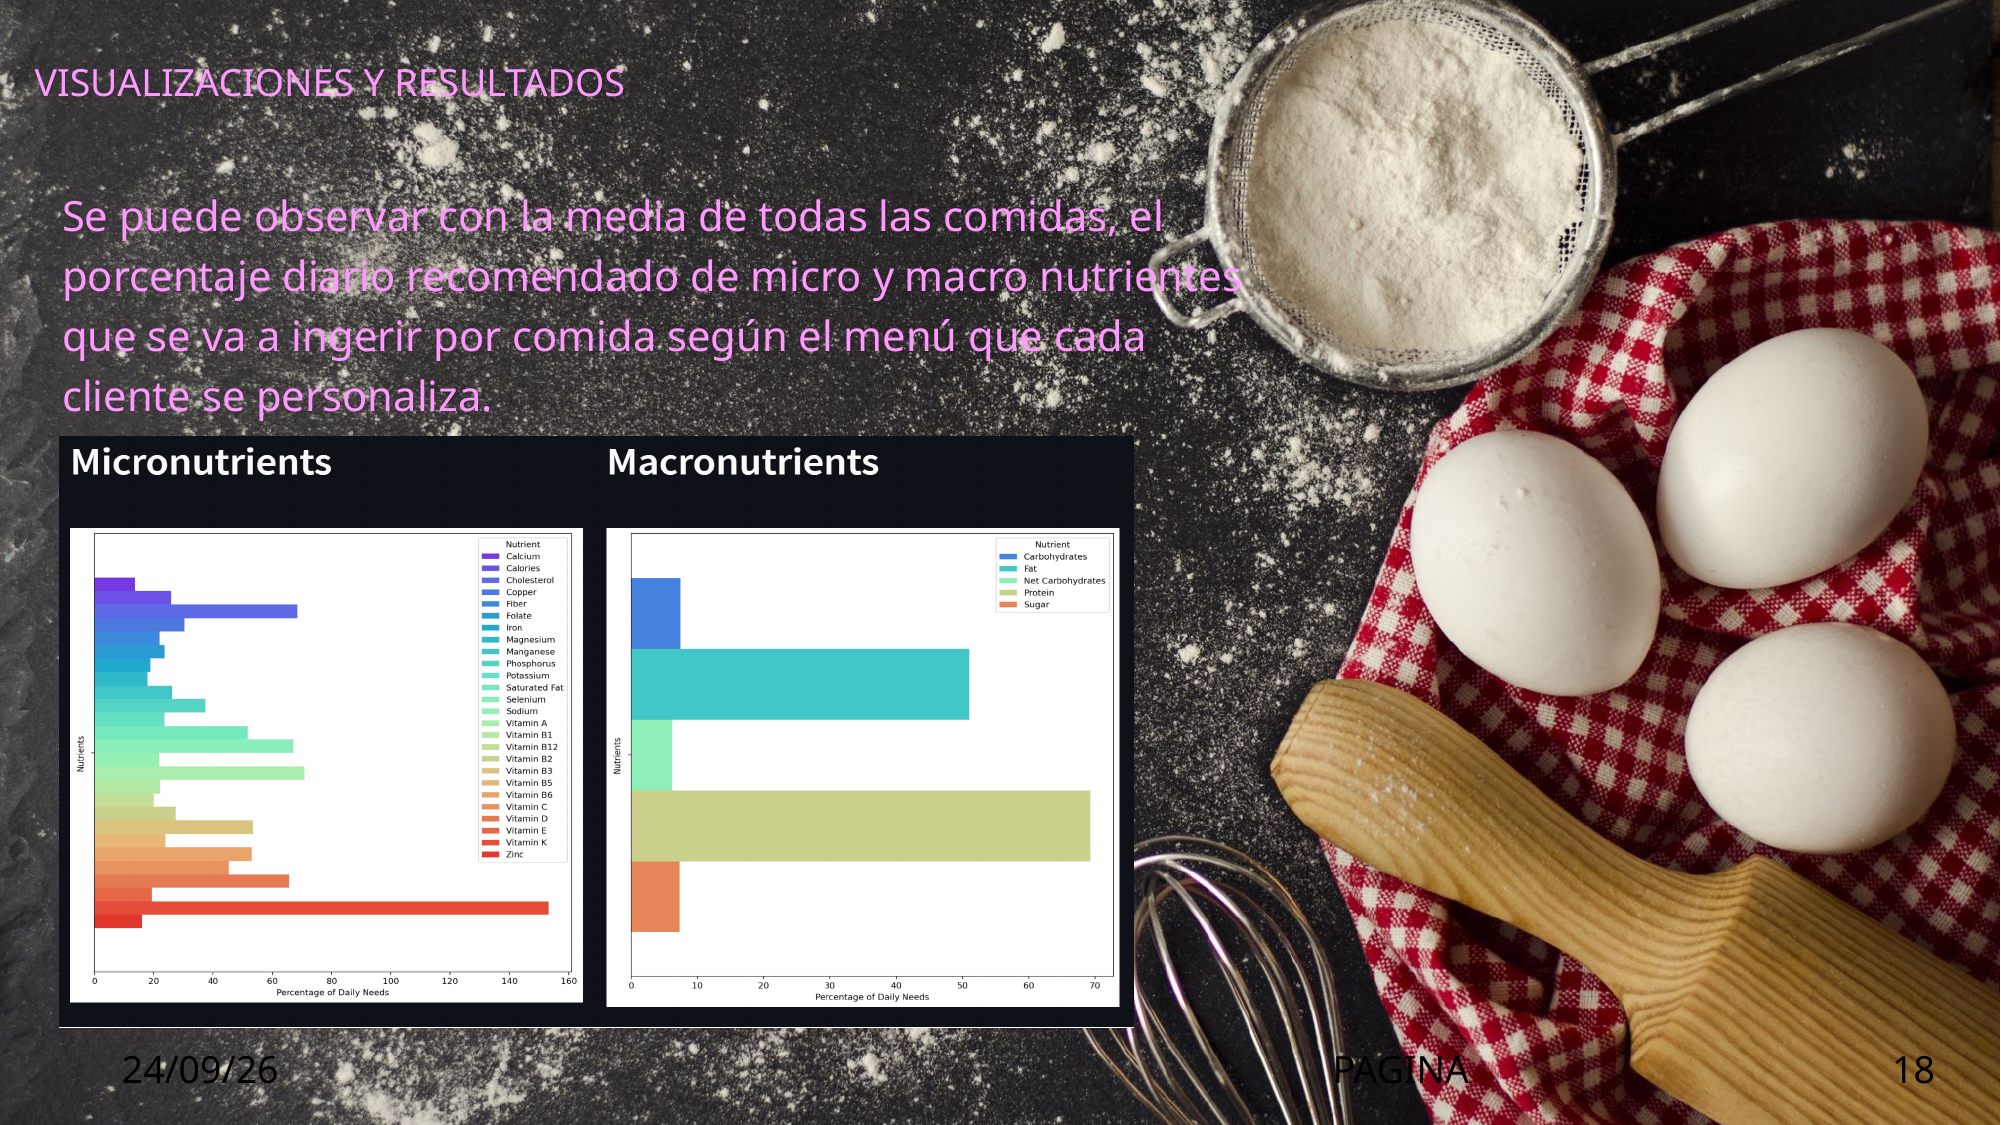

VISUALIZACIONES Y RESULTADOS
# Se puede observar con la media de todas las comidas, el porcentaje diario recomendado de micro y macro nutrientes que se va a ingerir por comida según el menú que cada cliente se personaliza.
PAGINA